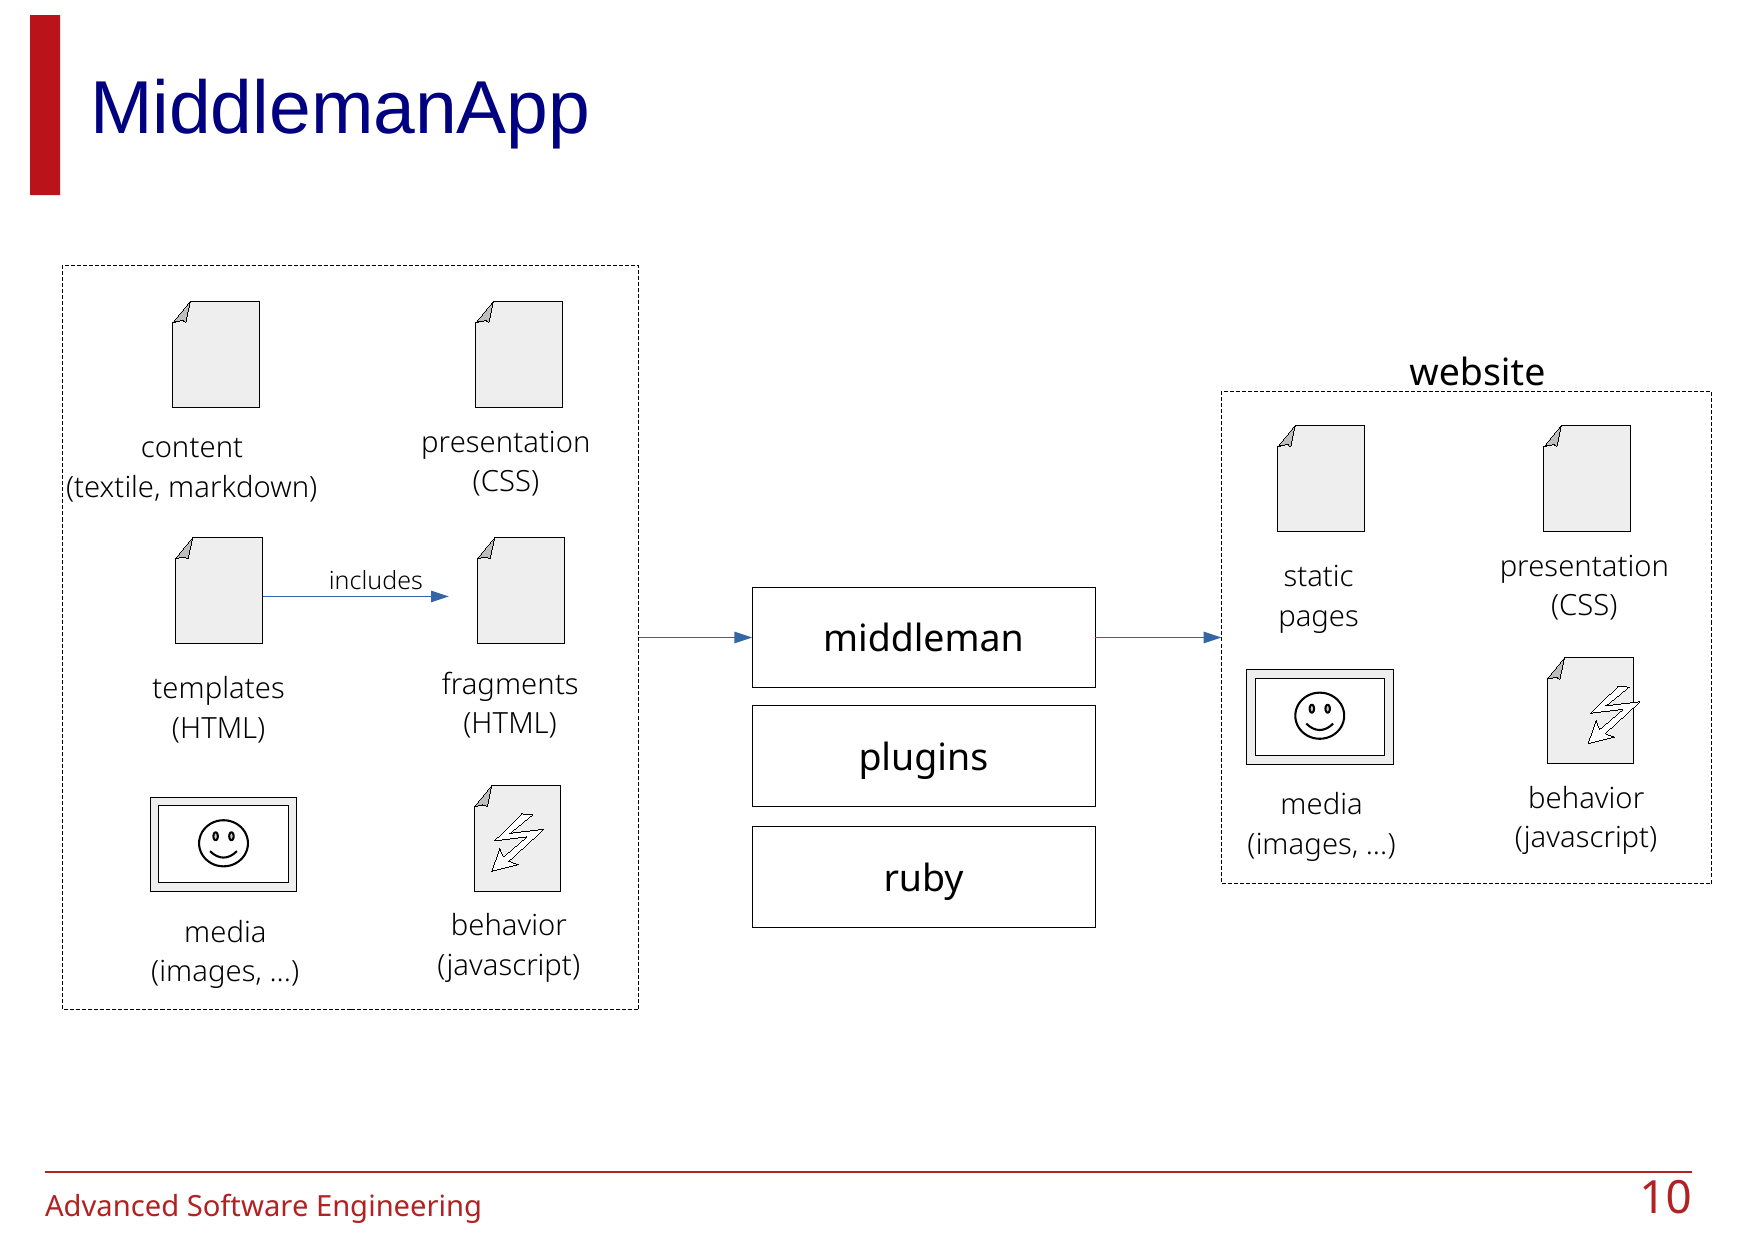

# MiddlemanApp
website
presentation
(CSS)
content
(textile, markdown)
presentation
(CSS)
static pages
includes
middleman
fragments
(HTML)
templates
(HTML)
plugins
behavior
(javascript)
media
(images, ...)
ruby
behavior
(javascript)
media
(images, ...)
10
Advanced Software Engineering